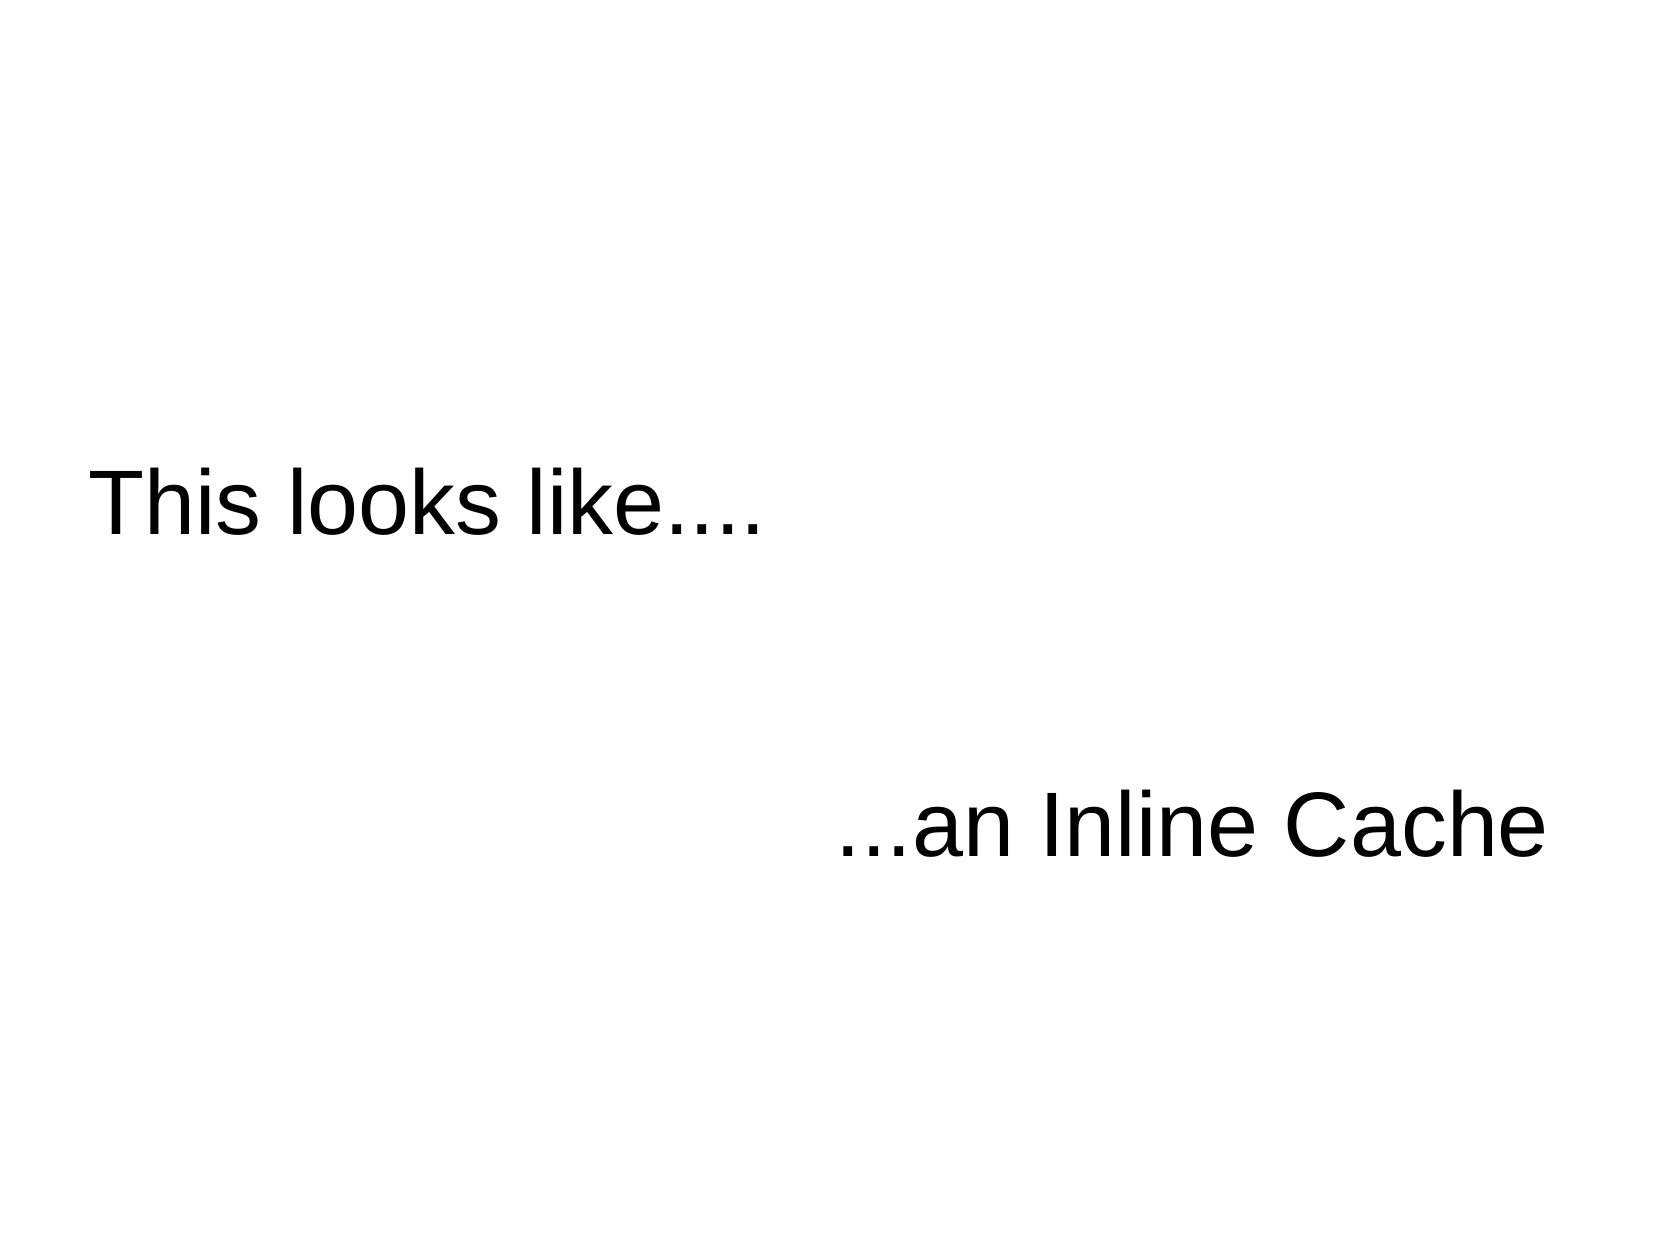

# This looks like....
...an Inline Cache